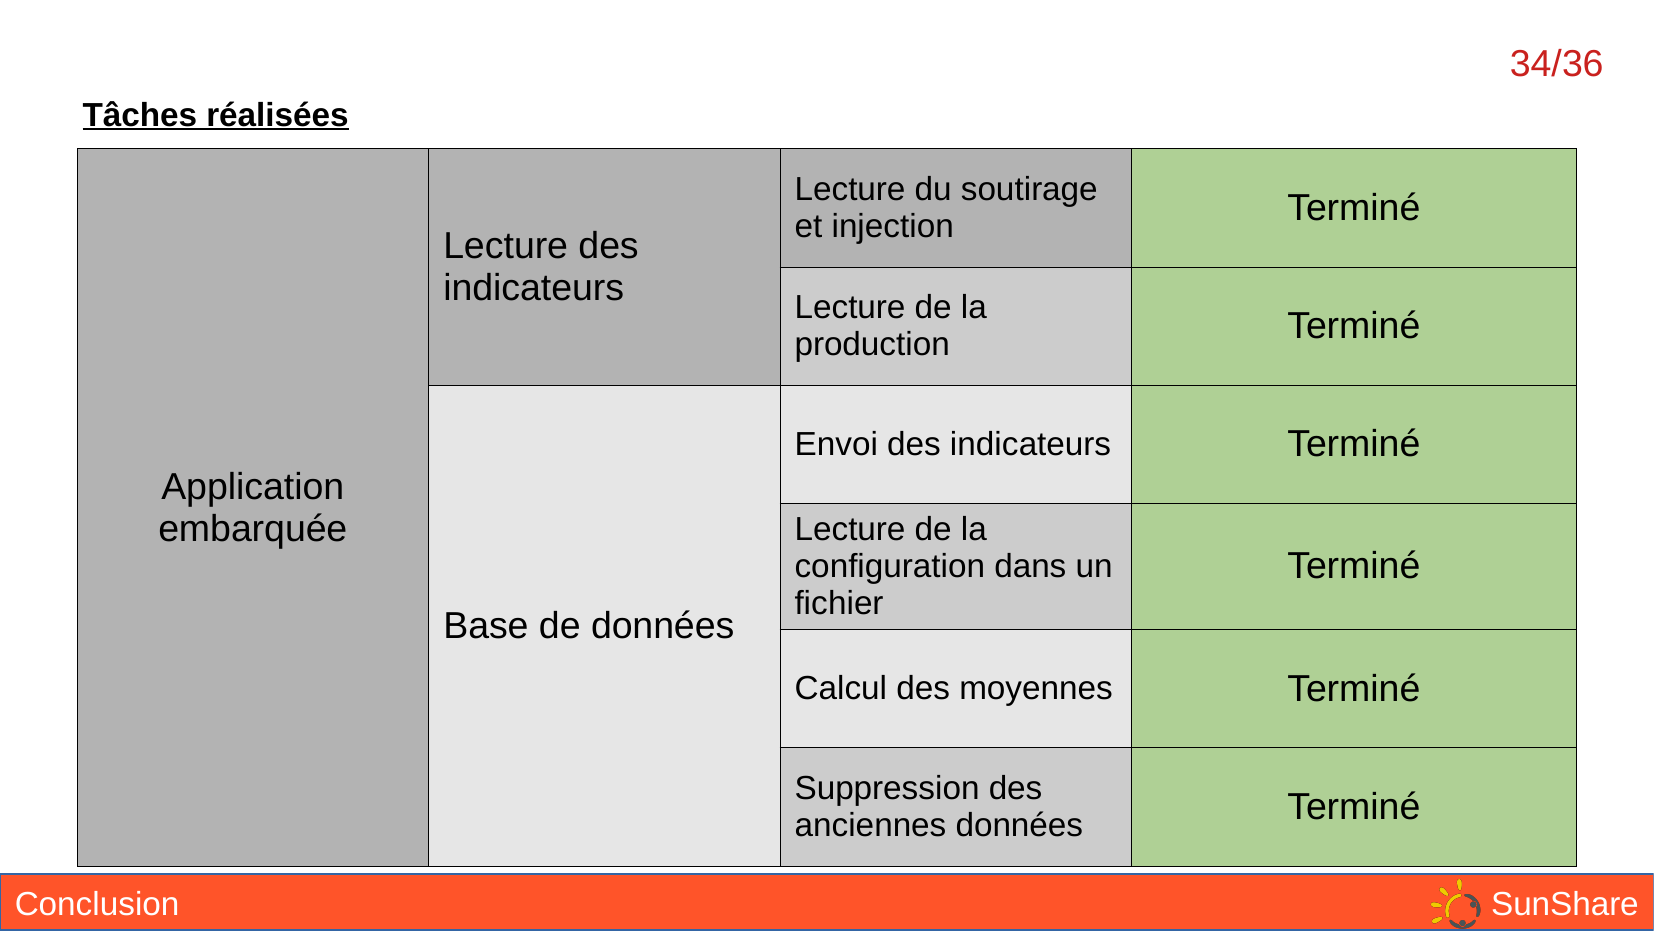

# Tâches réalisées
| Application embarquée | Lecture des indicateurs | Lecture du soutirage et injection | Terminé |
| --- | --- | --- | --- |
| | | Lecture de la production | Terminé |
| | Base de données | Envoi des indicateurs | Terminé |
| | | Lecture de la configuration dans un fichier | Terminé |
| | | Calcul des moyennes | Terminé |
| | | Suppression des anciennes données | Terminé |
Conclusion